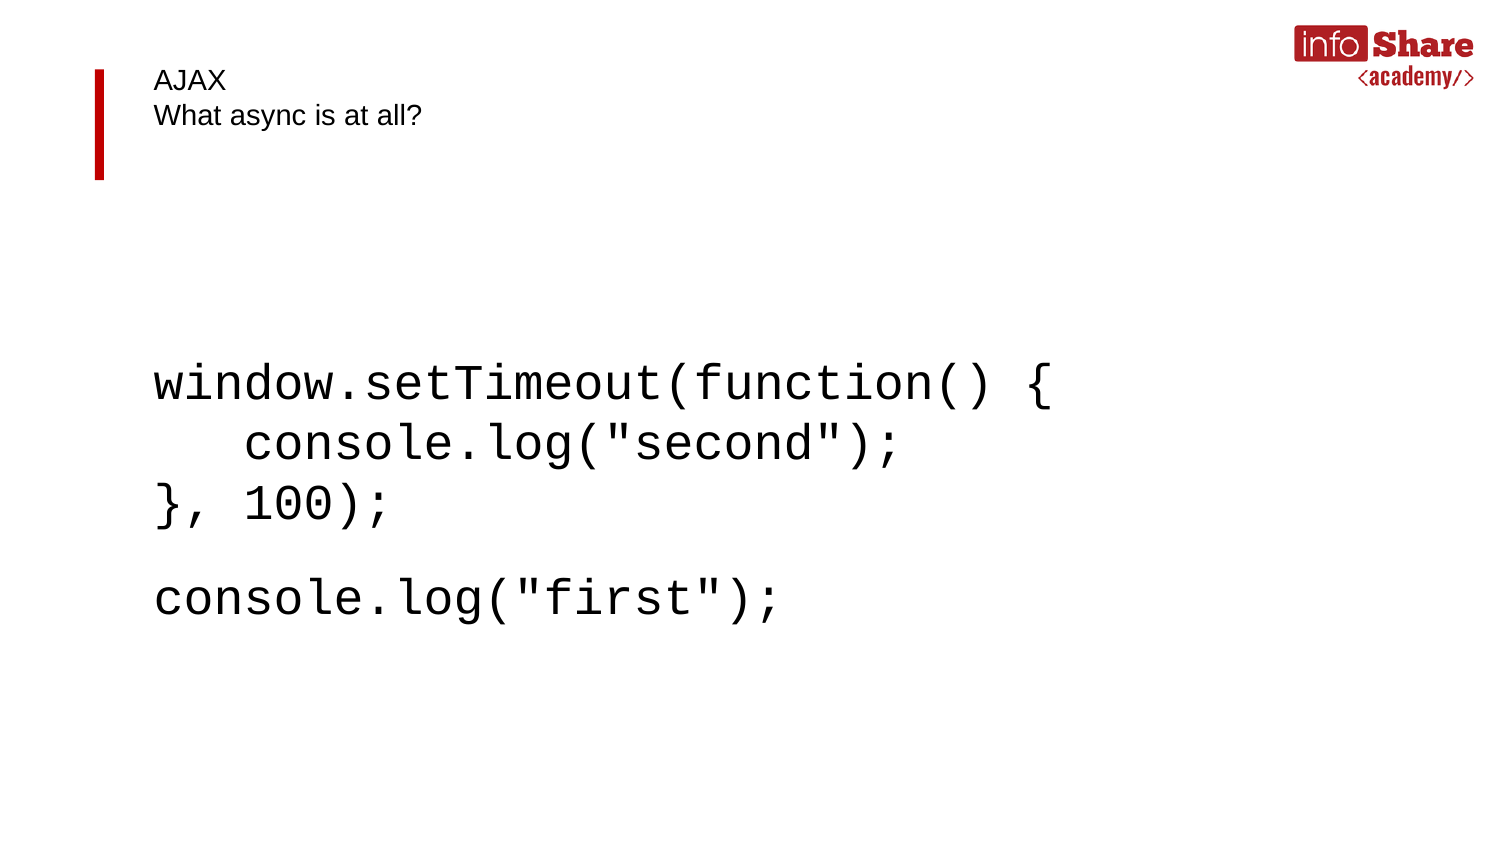

# AJAX What async is at all?
window.setTimeout(function() {
 console.log("second");
}, 100);
console.log("first");